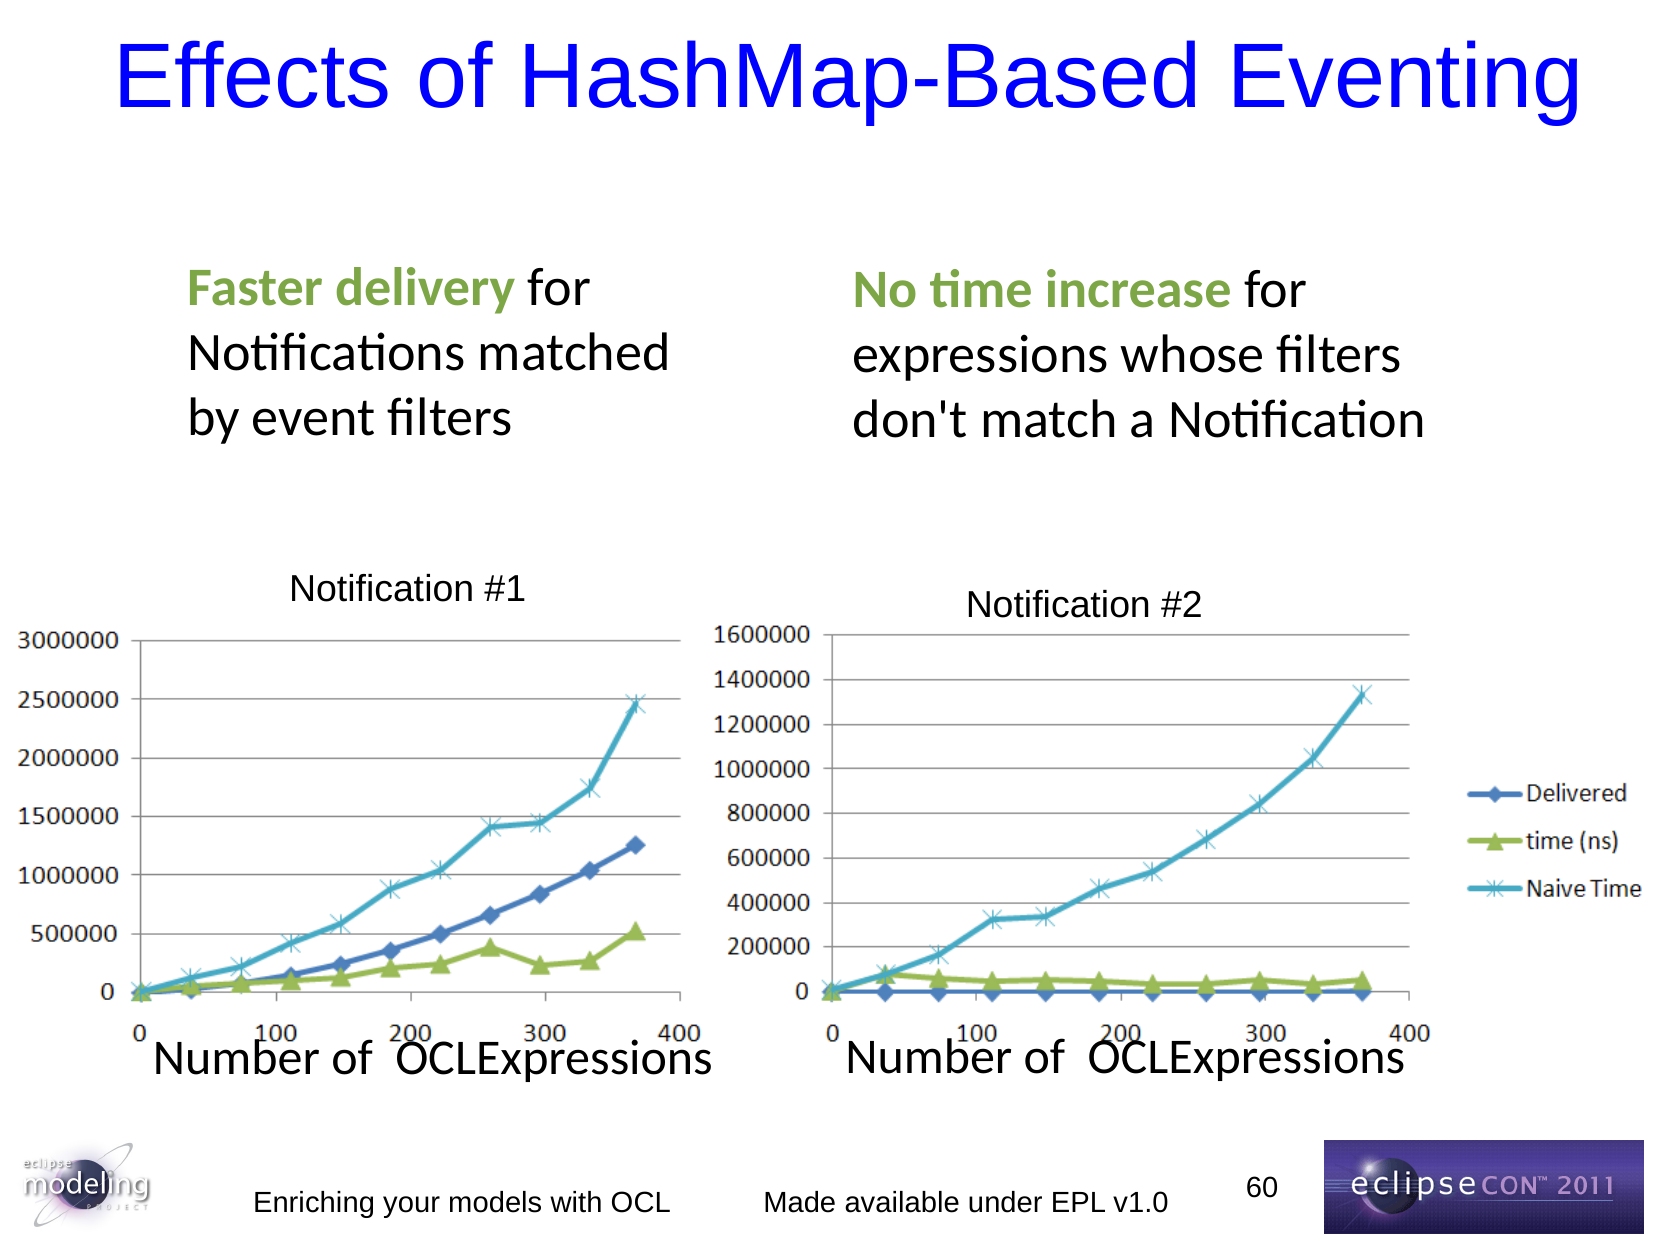

# Effects of HashMap-Based Eventing
Faster delivery for
Notifications matched
by event filters
No time increase for
expressions whose filters
don't match a Notification
Notification #1
Notification #2
Number of OCLExpressions
Number of OCLExpressions
60
Enriching your models with OCL